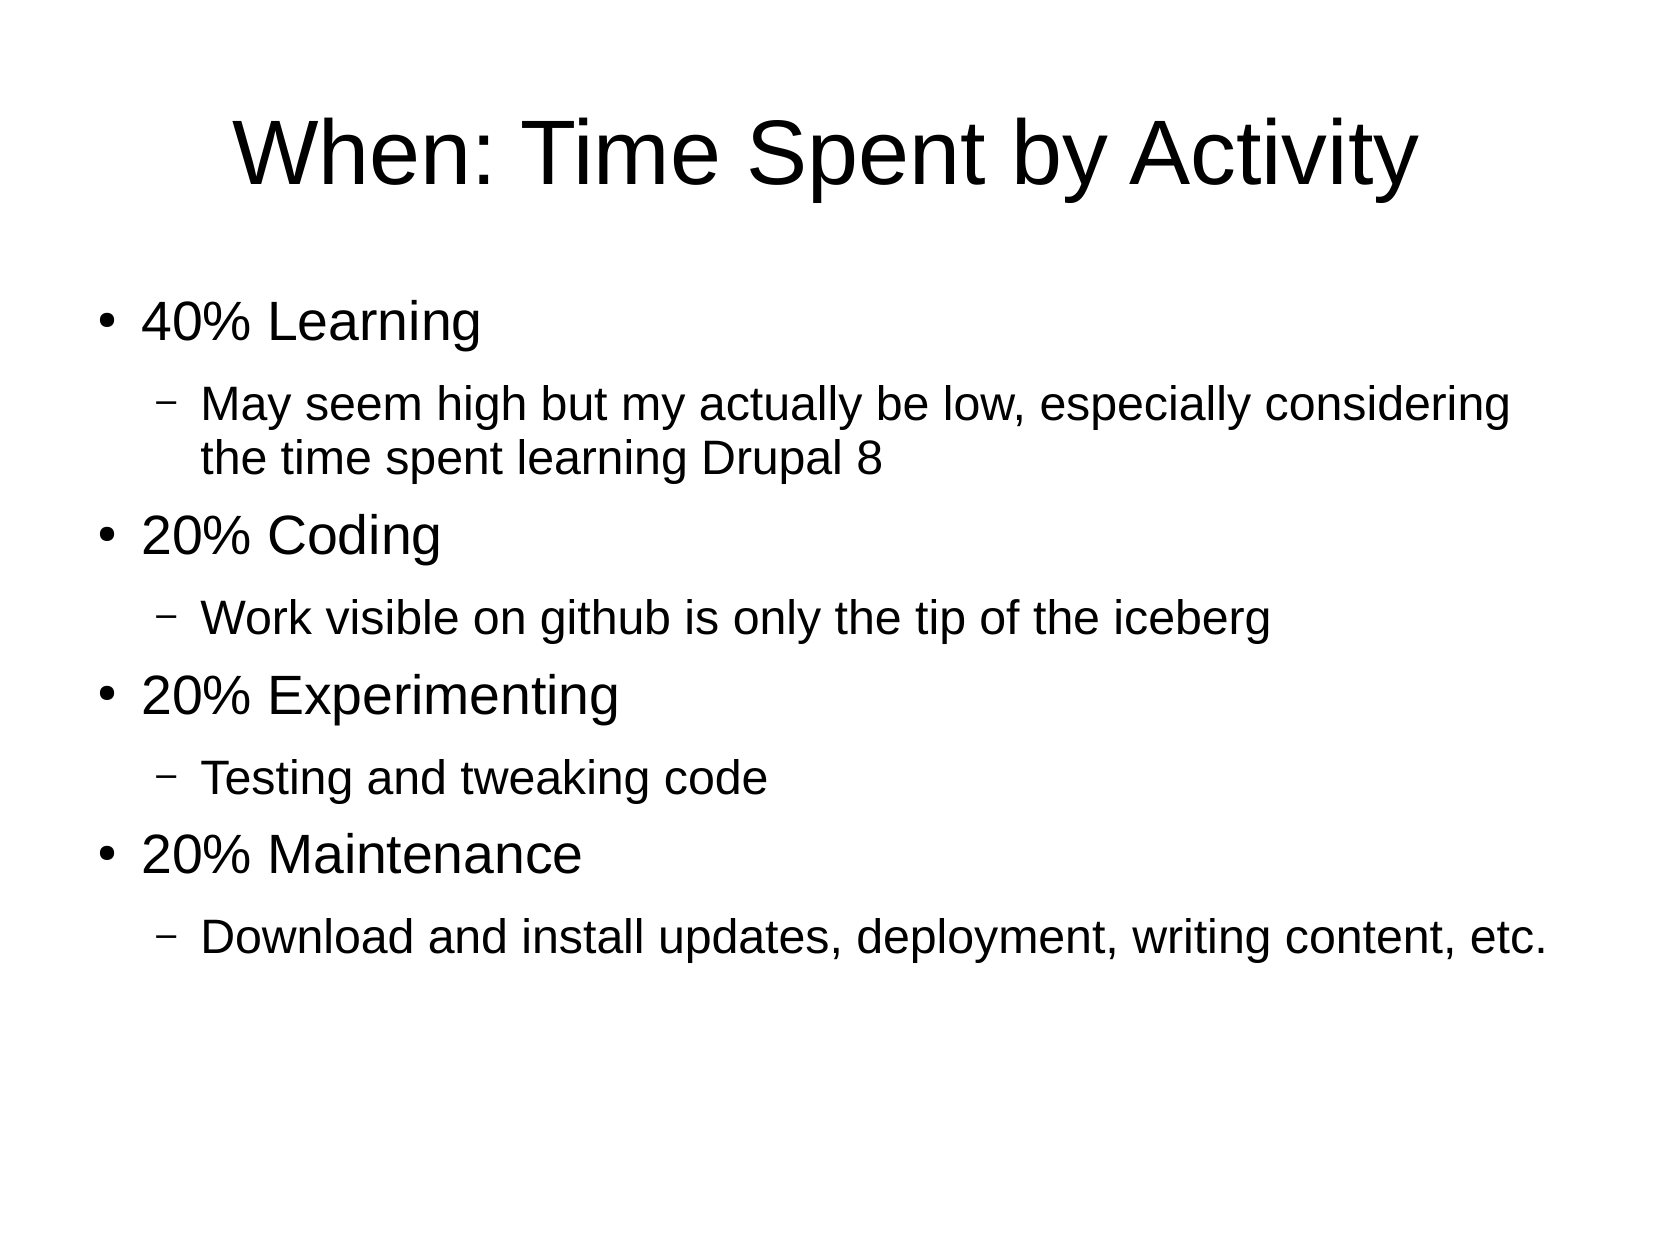

# When: Time Spent by Activity
40% Learning
May seem high but my actually be low, especially considering the time spent learning Drupal 8
20% Coding
Work visible on github is only the tip of the iceberg
20% Experimenting
Testing and tweaking code
20% Maintenance
Download and install updates, deployment, writing content, etc.